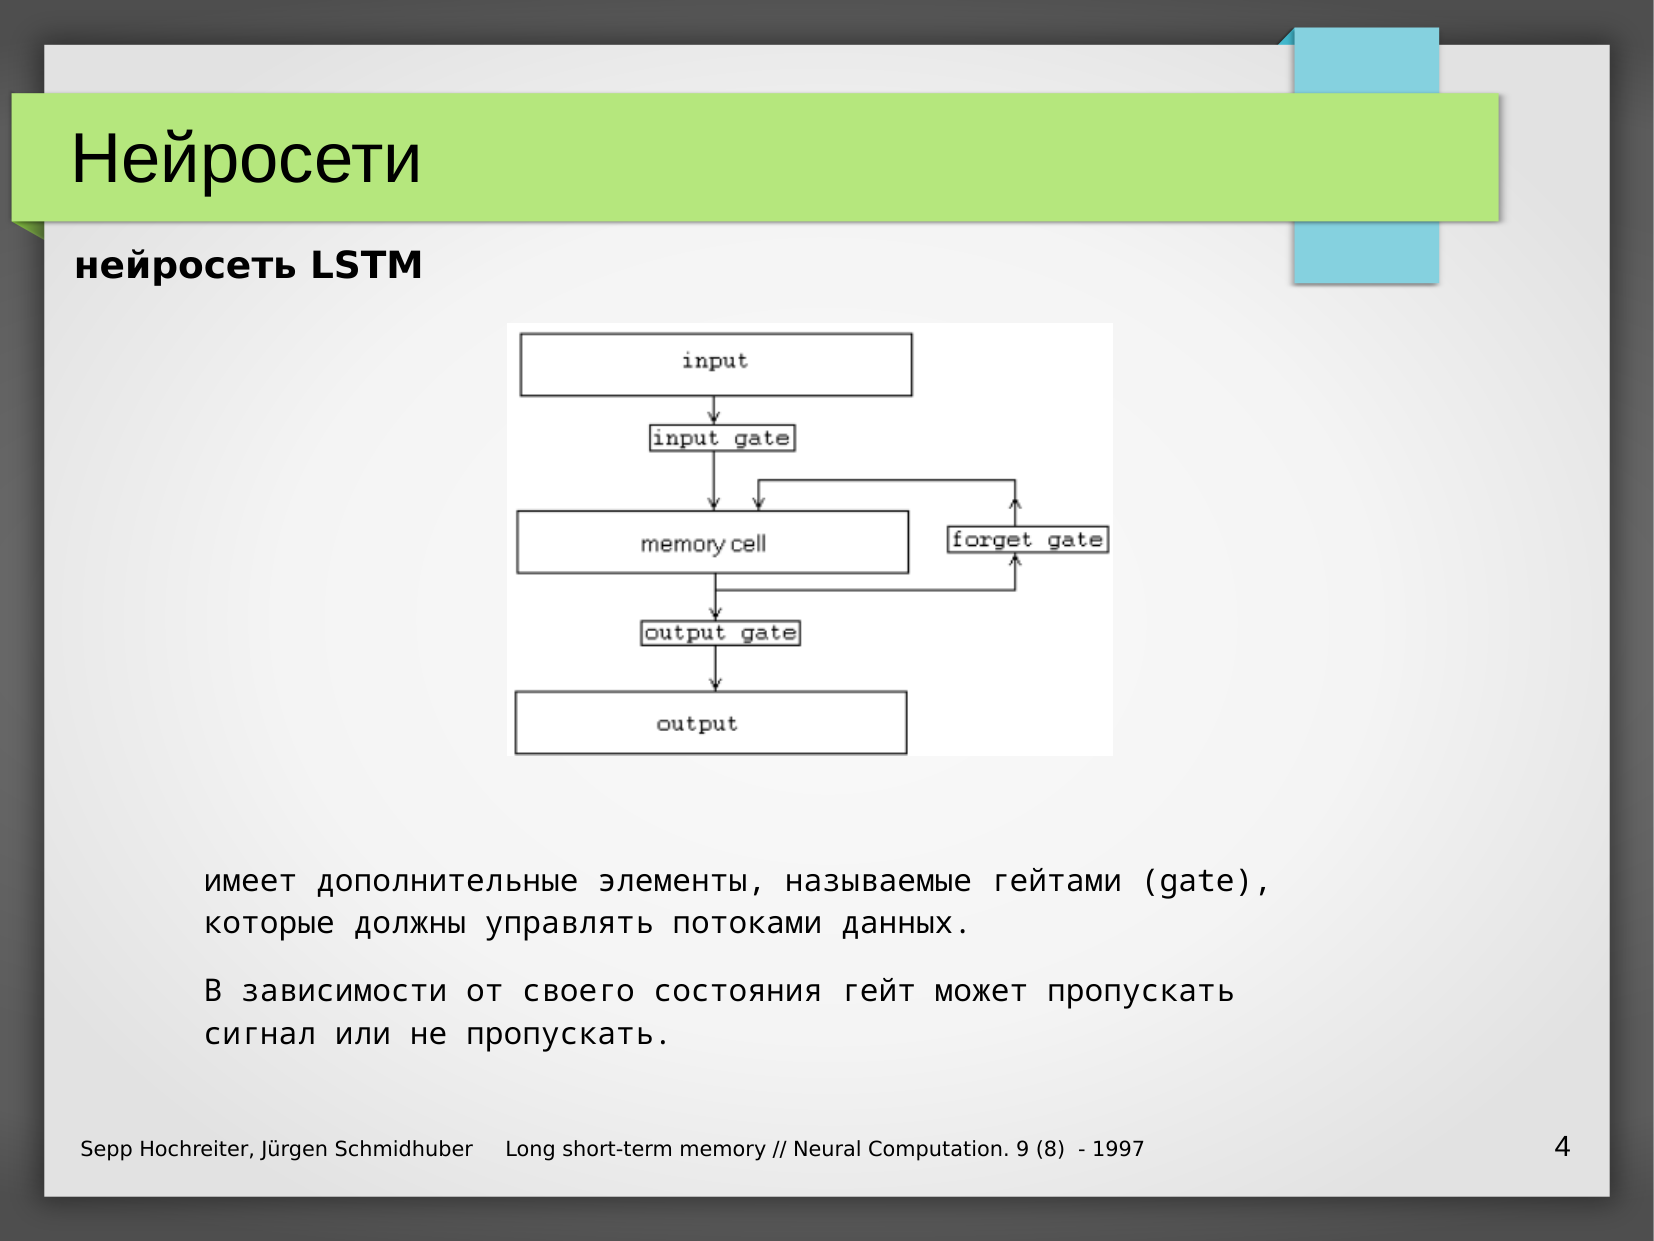

# Нейросети
нейросеть LSTM
имеет дополнительные элементы, называемые гейтами (gate), которые должны управлять потоками данных.
В зависимости от своего состояния гейт может пропускать сигнал или не пропускать.
4
 Sepp Hochreiter, Jürgen Schmidhuber Long short-term memory // Neural Computation. 9 (8) - 1997